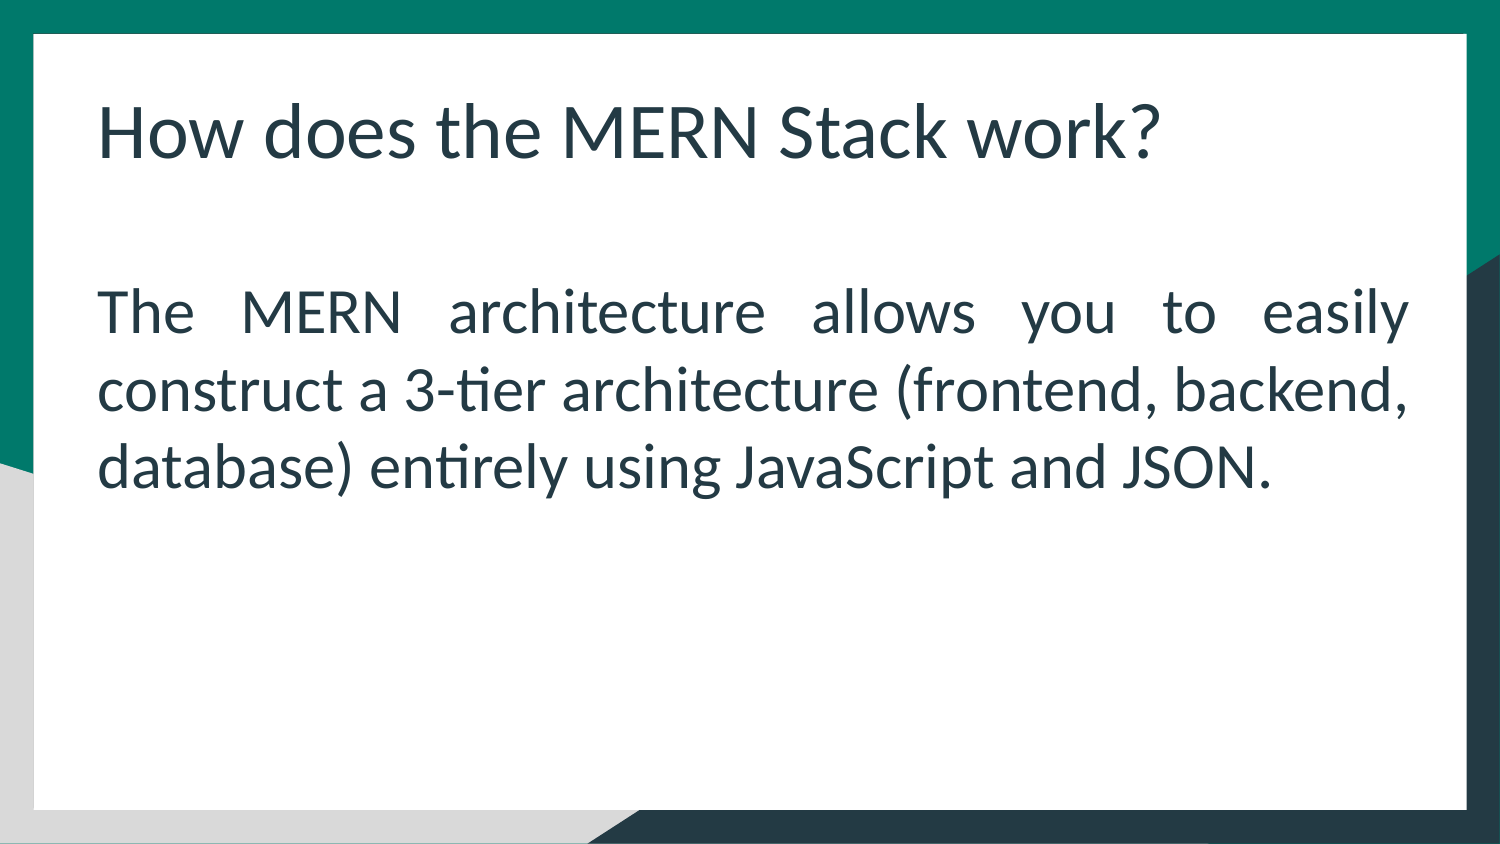

How does the MERN Stack work?
The MERN architecture allows you to easily construct a 3-tier architecture (frontend, backend, database) entirely using JavaScript and JSON.
#